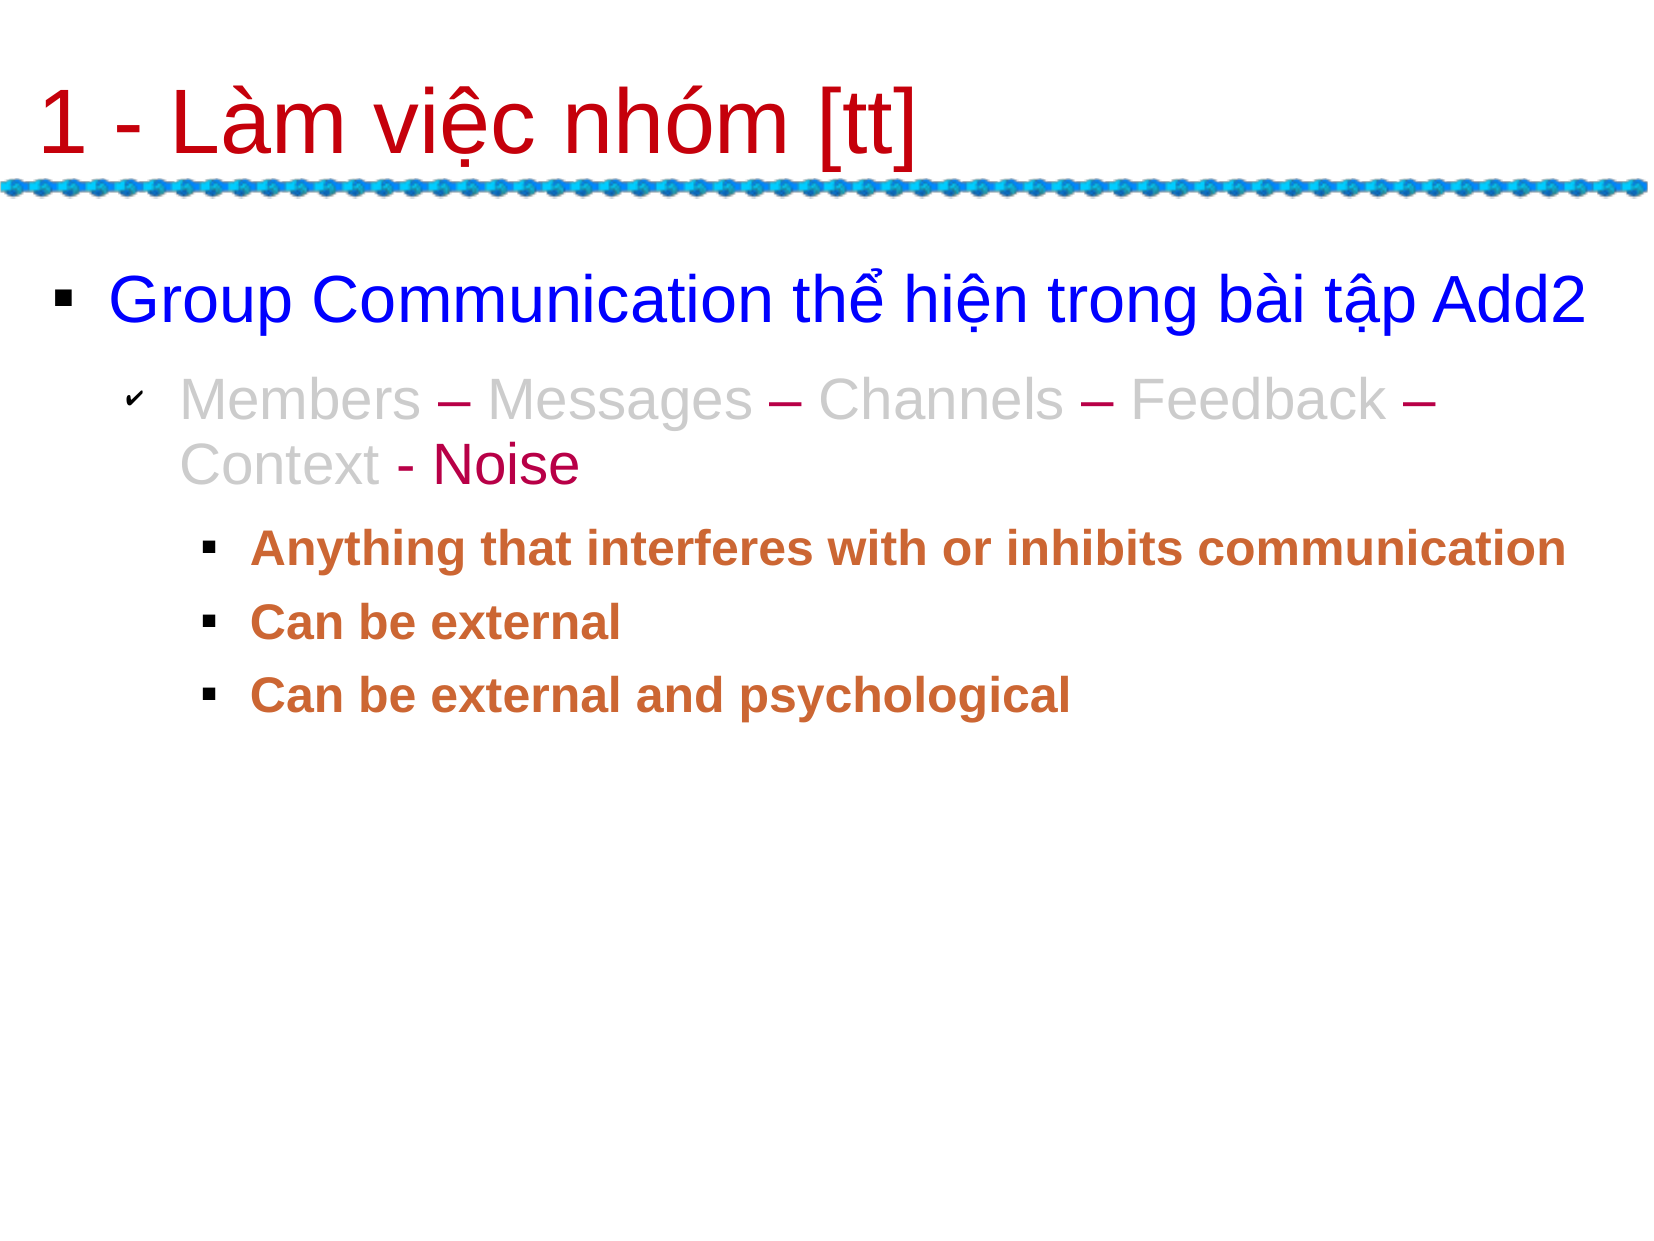

# 1 - Làm việc nhóm [tt]
Group Communication thể hiện trong bài tập Add2
Members – Messages – Channels – Feedback – Context - Noise
Anything that interferes with or inhibits communication
Can be external
Can be external and psychological